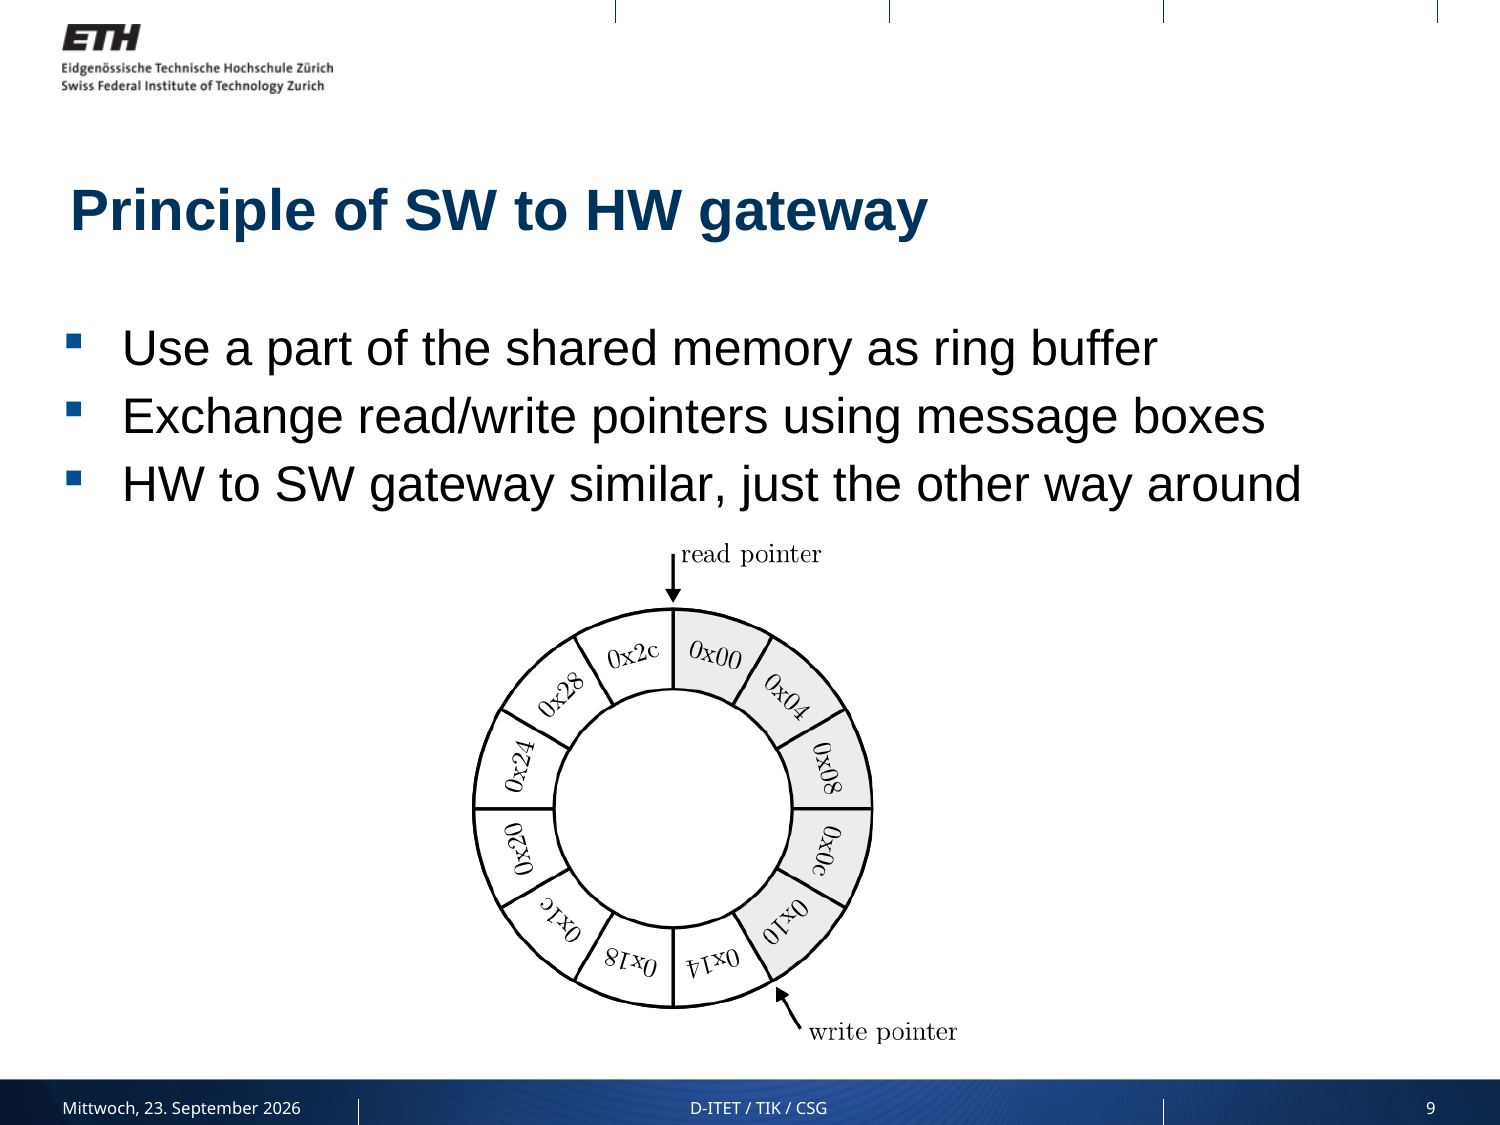

# Principle of SW to HW gateway
Use a part of the shared memory as ring buffer
Exchange read/write pointers using message boxes
HW to SW gateway similar, just the other way around
9